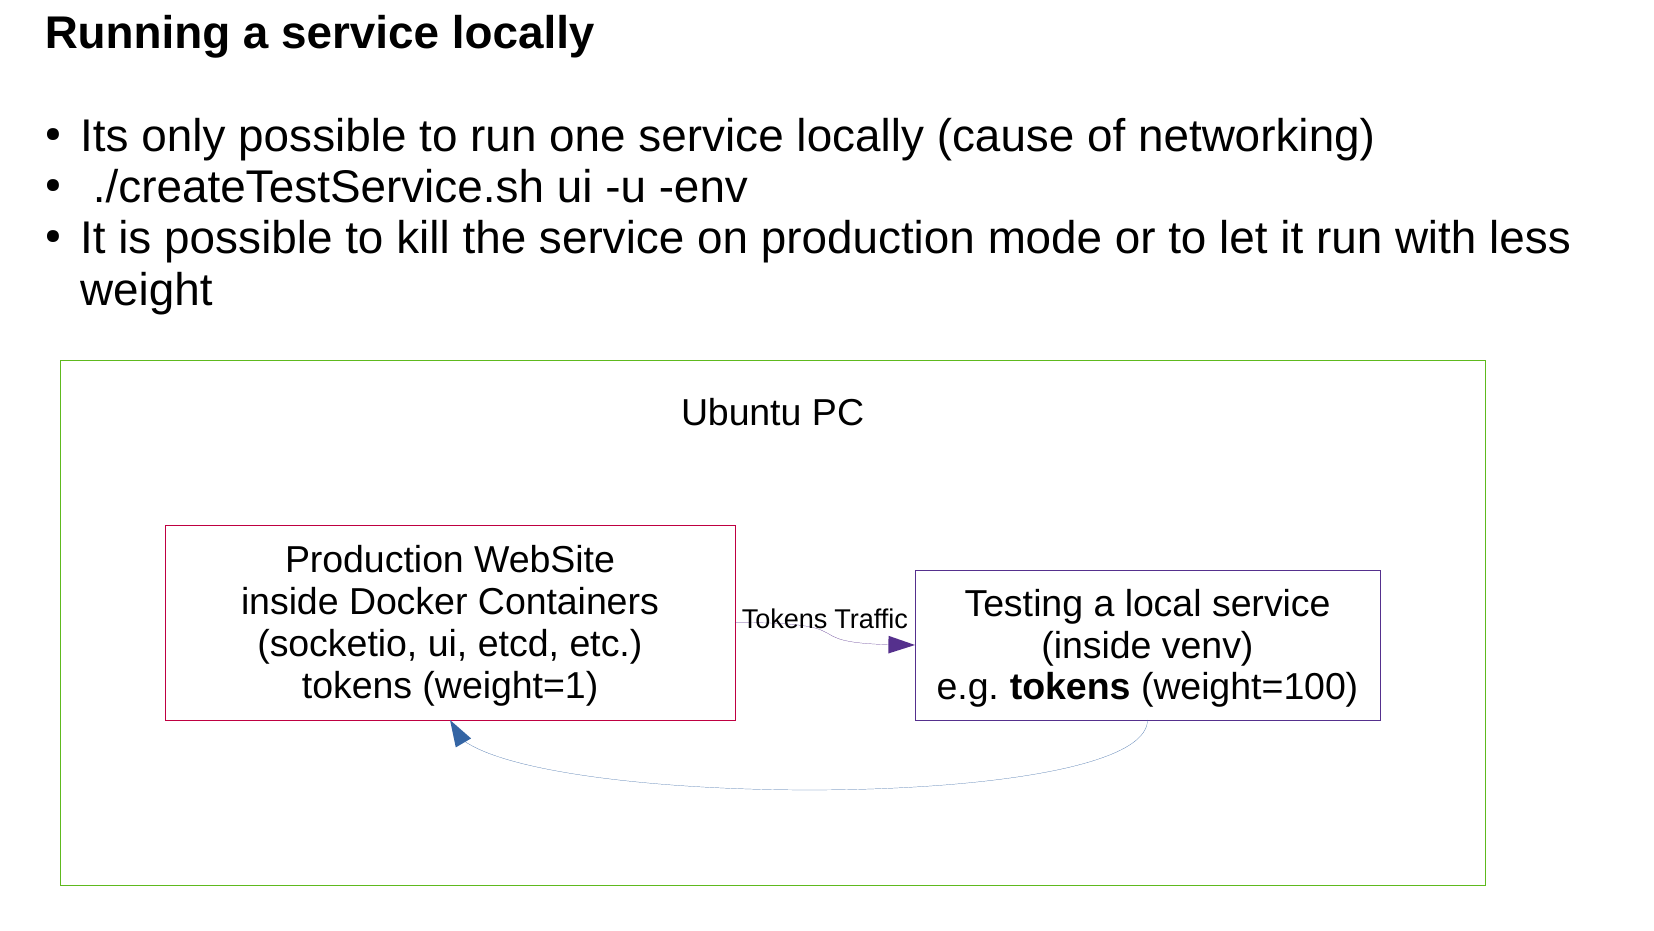

Running a service locally
Its only possible to run one service locally (cause of networking)
 ./createTestService.sh ui -u -env
It is possible to kill the service on production mode or to let it run with less weight
Ubuntu PC
Production WebSite
 inside Docker Containers
(socketio, ui, etcd, etc.)
tokens (weight=1)
Testing a local service
(inside venv)
e.g. tokens (weight=100)